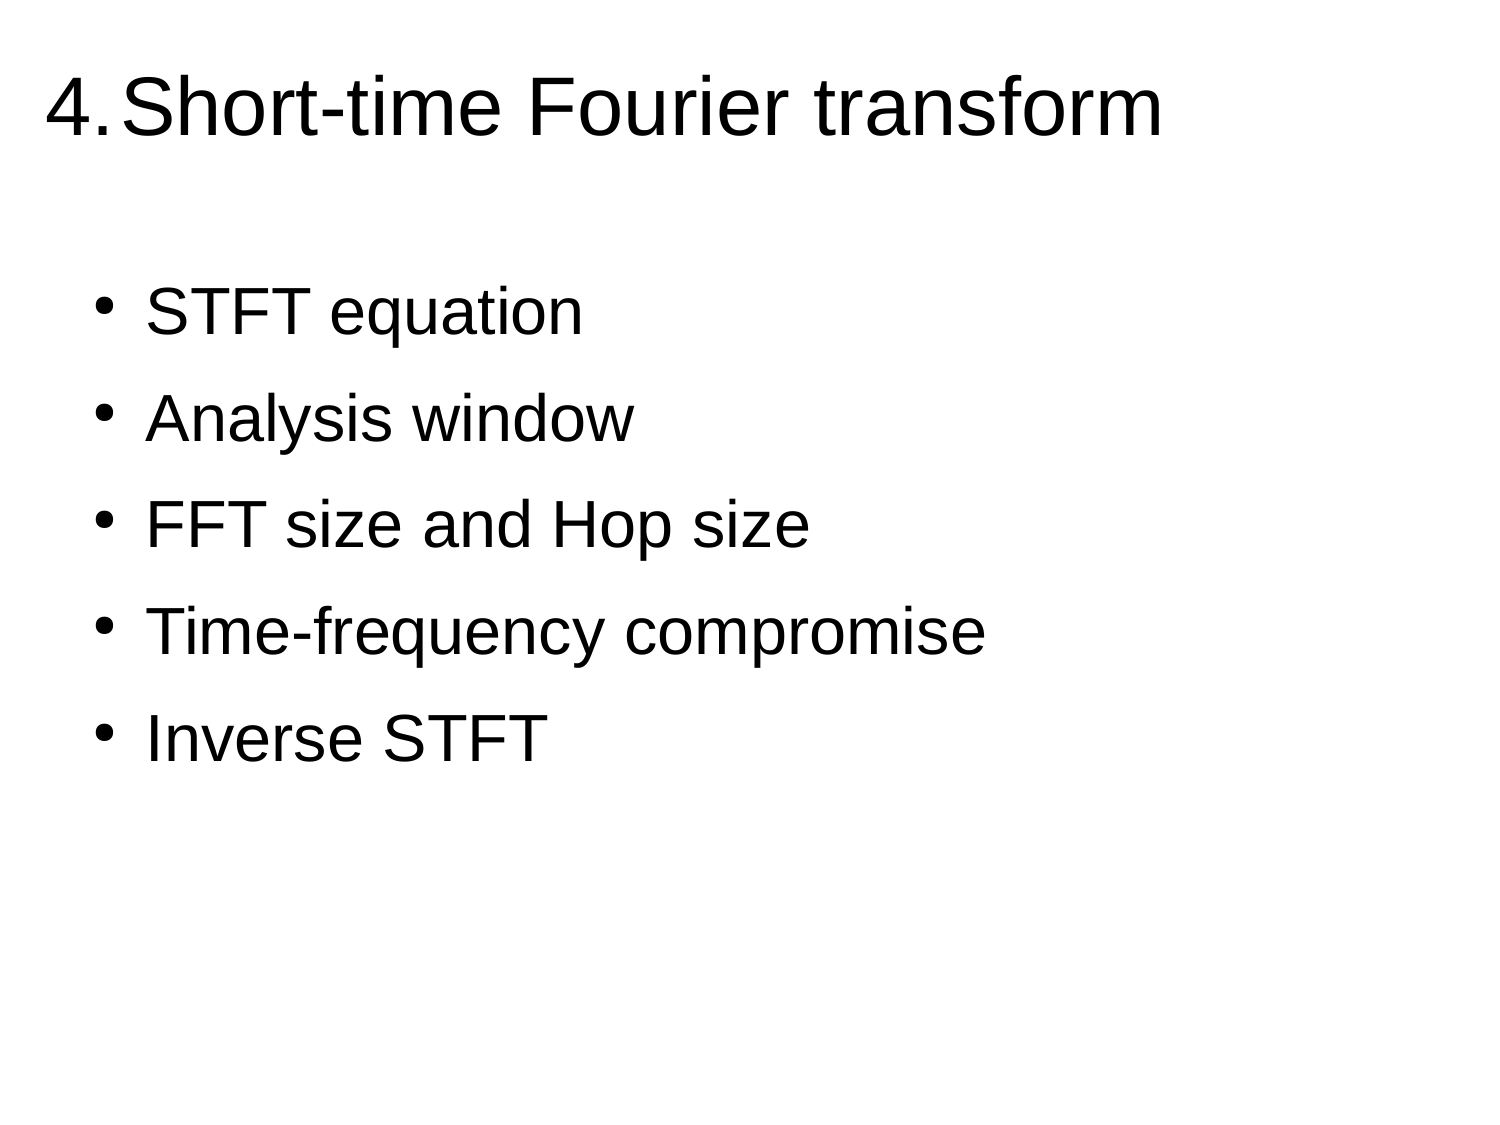

# 4.	Short-time Fourier transform
STFT equation
Analysis window
FFT size and Hop size
Time-frequency compromise
Inverse STFT